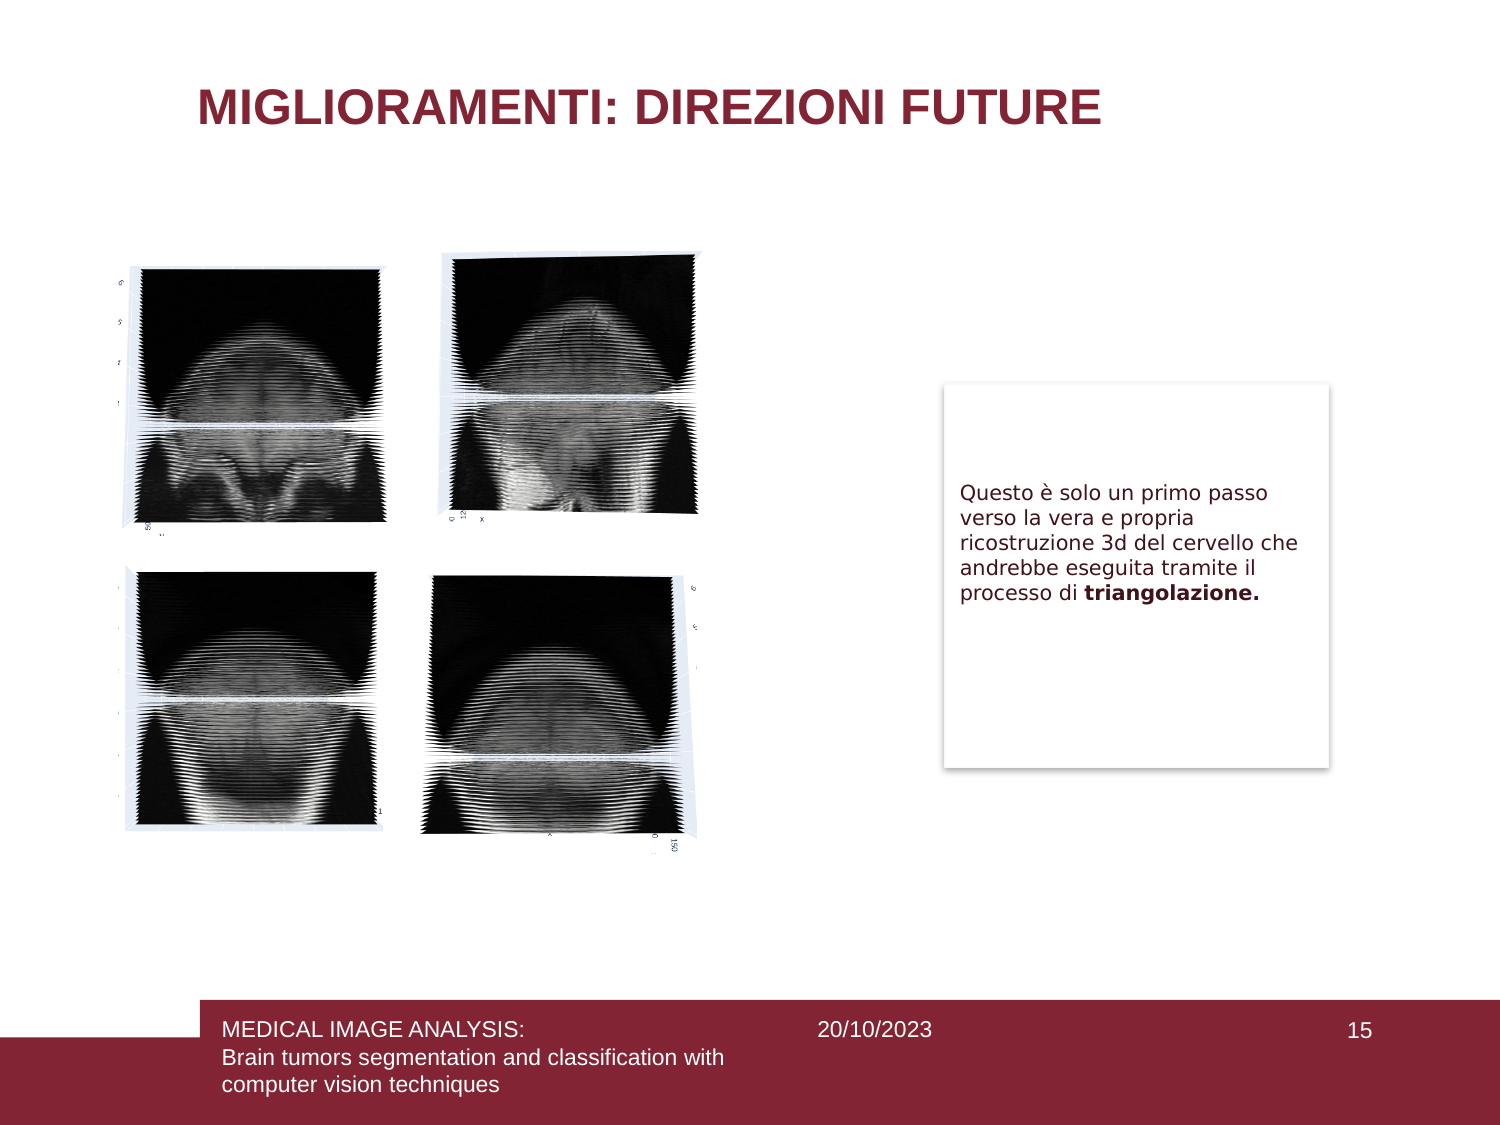

# MIGLIORAMENTI: DIREZIONI FUTURE
Questo è solo un primo passo verso la vera e propria ricostruzione 3d del cervello che andrebbe eseguita tramite il processo di triangolazione.
MEDICAL IMAGE ANALYSIS:
Brain tumors segmentation and classification with computer vision techniques
20/10/2023